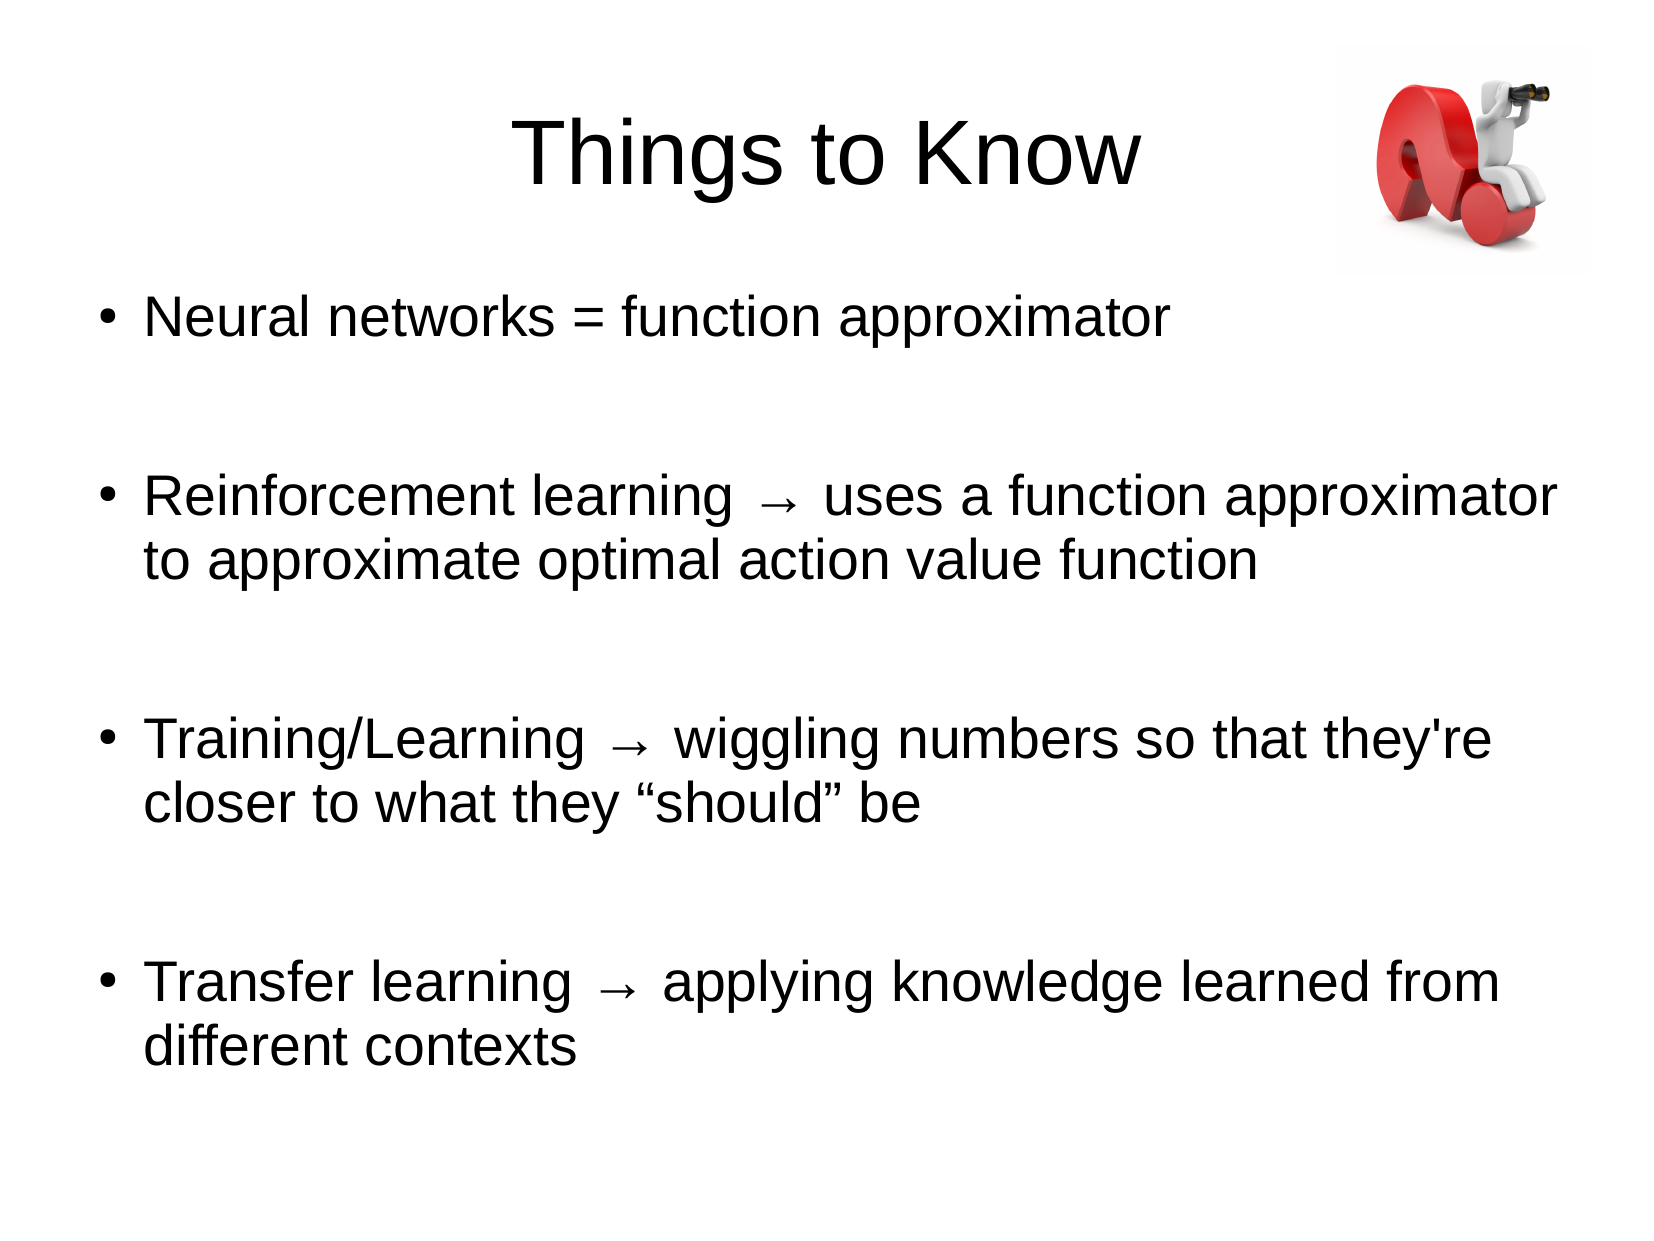

# Things to Know
Neural networks = function approximator
Reinforcement learning → uses a function approximator to approximate optimal action value function
Training/Learning → wiggling numbers so that they're closer to what they “should” be
Transfer learning → applying knowledge learned from different contexts